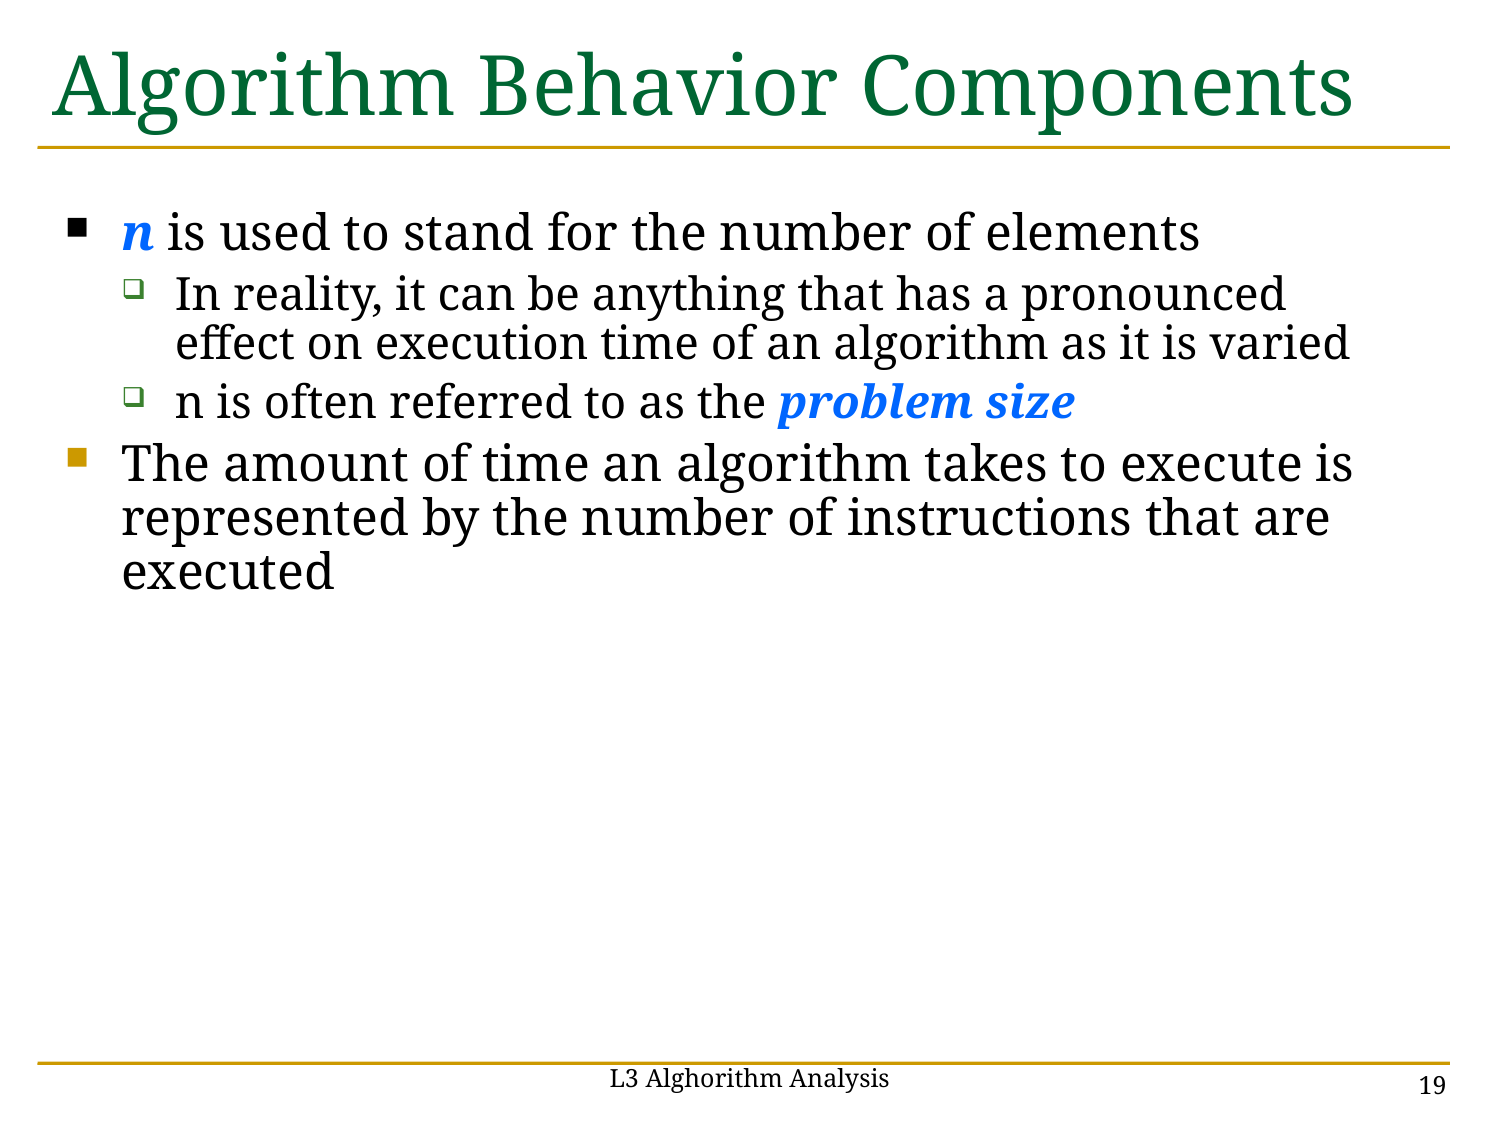

# Algorithm Behavior Components
n is used to stand for the number of elements
In reality, it can be anything that has a pronounced effect on execution time of an algorithm as it is varied
n is often referred to as the problem size
The amount of time an algorithm takes to execute is represented by the number of instructions that are executed
L3 Alghorithm Analysis